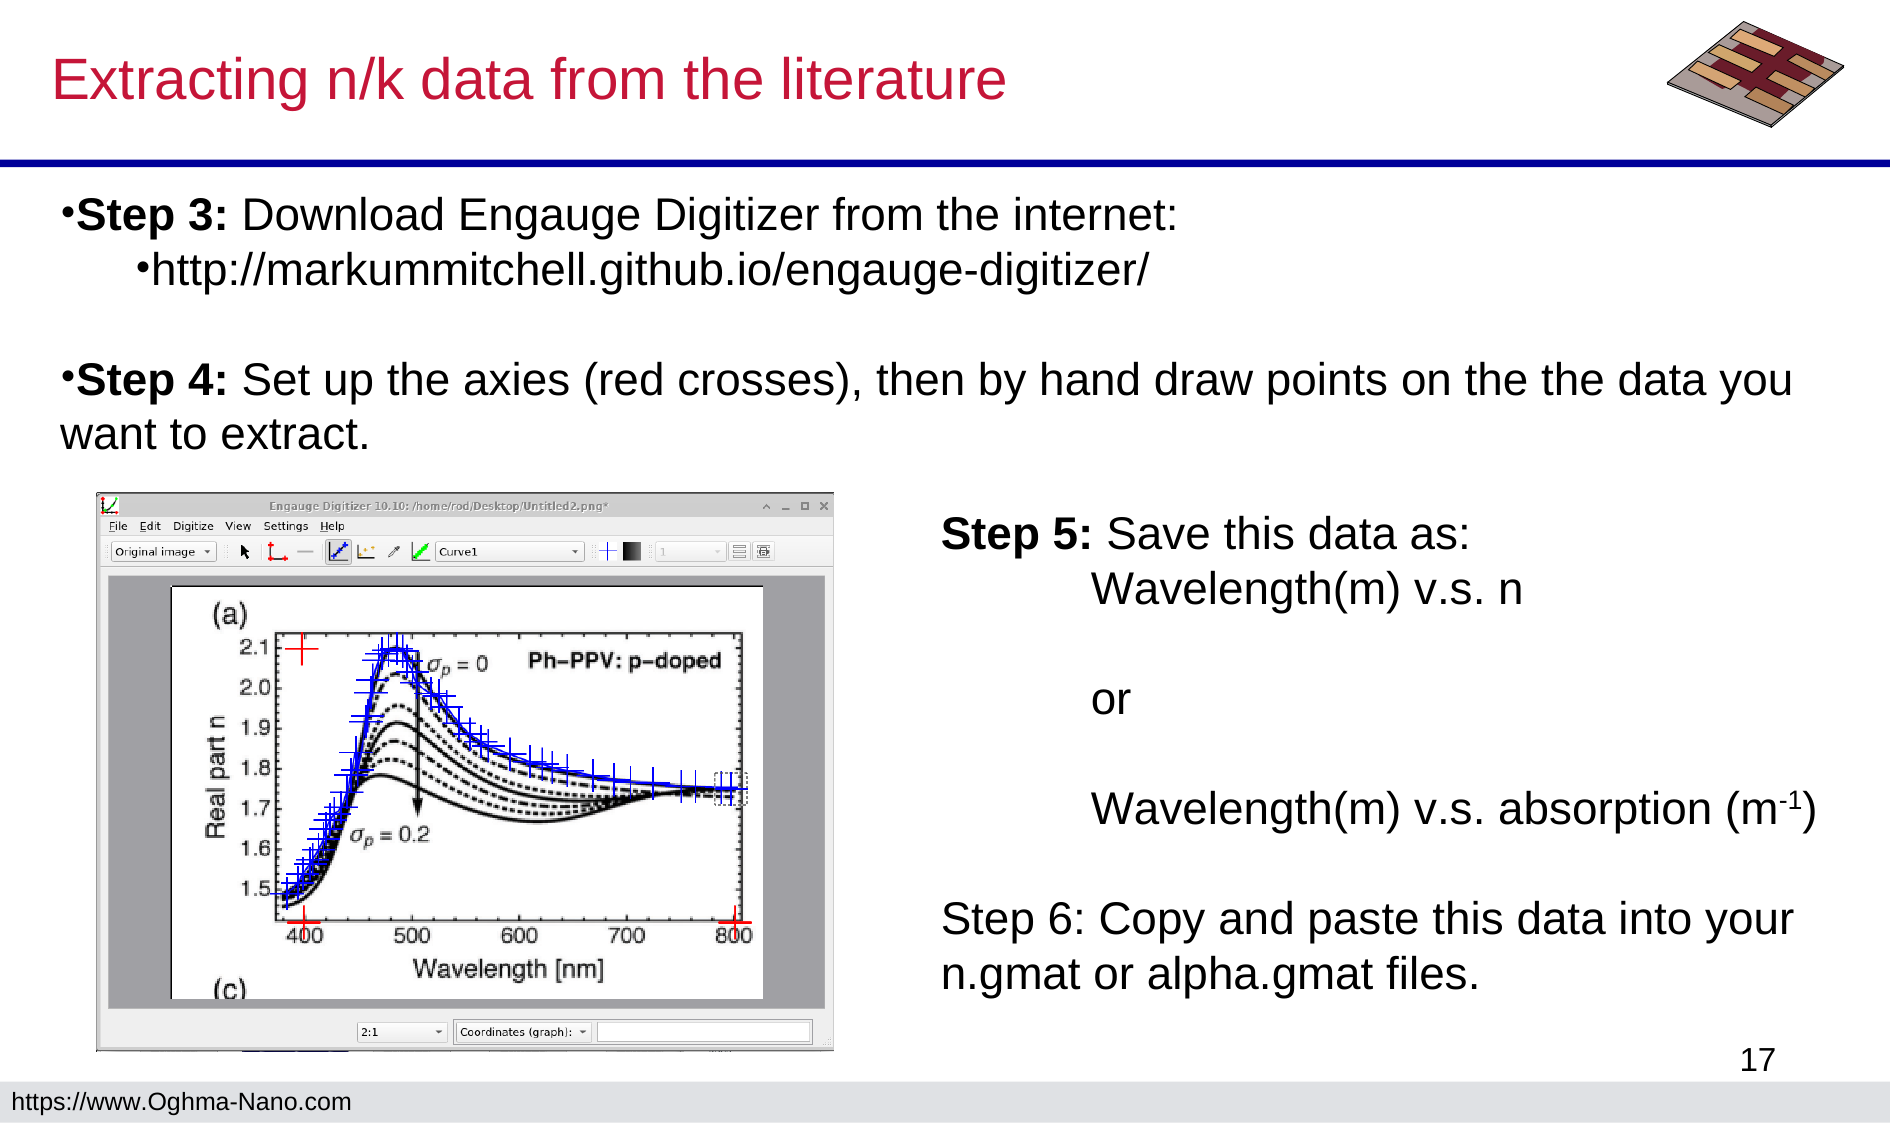

# Extracting n/k data from the literature
Step 3: Download Engauge Digitizer from the internet:
http://markummitchell.github.io/engauge-digitizer/
Step 4: Set up the axies (red crosses), then by hand draw points on the the data you want to extract.
Step 5: Save this data as:
	Wavelength(m) v.s. n
	or
	Wavelength(m) v.s. absorption (m-1)
Step 6: Copy and paste this data into your n.gmat or alpha.gmat files.